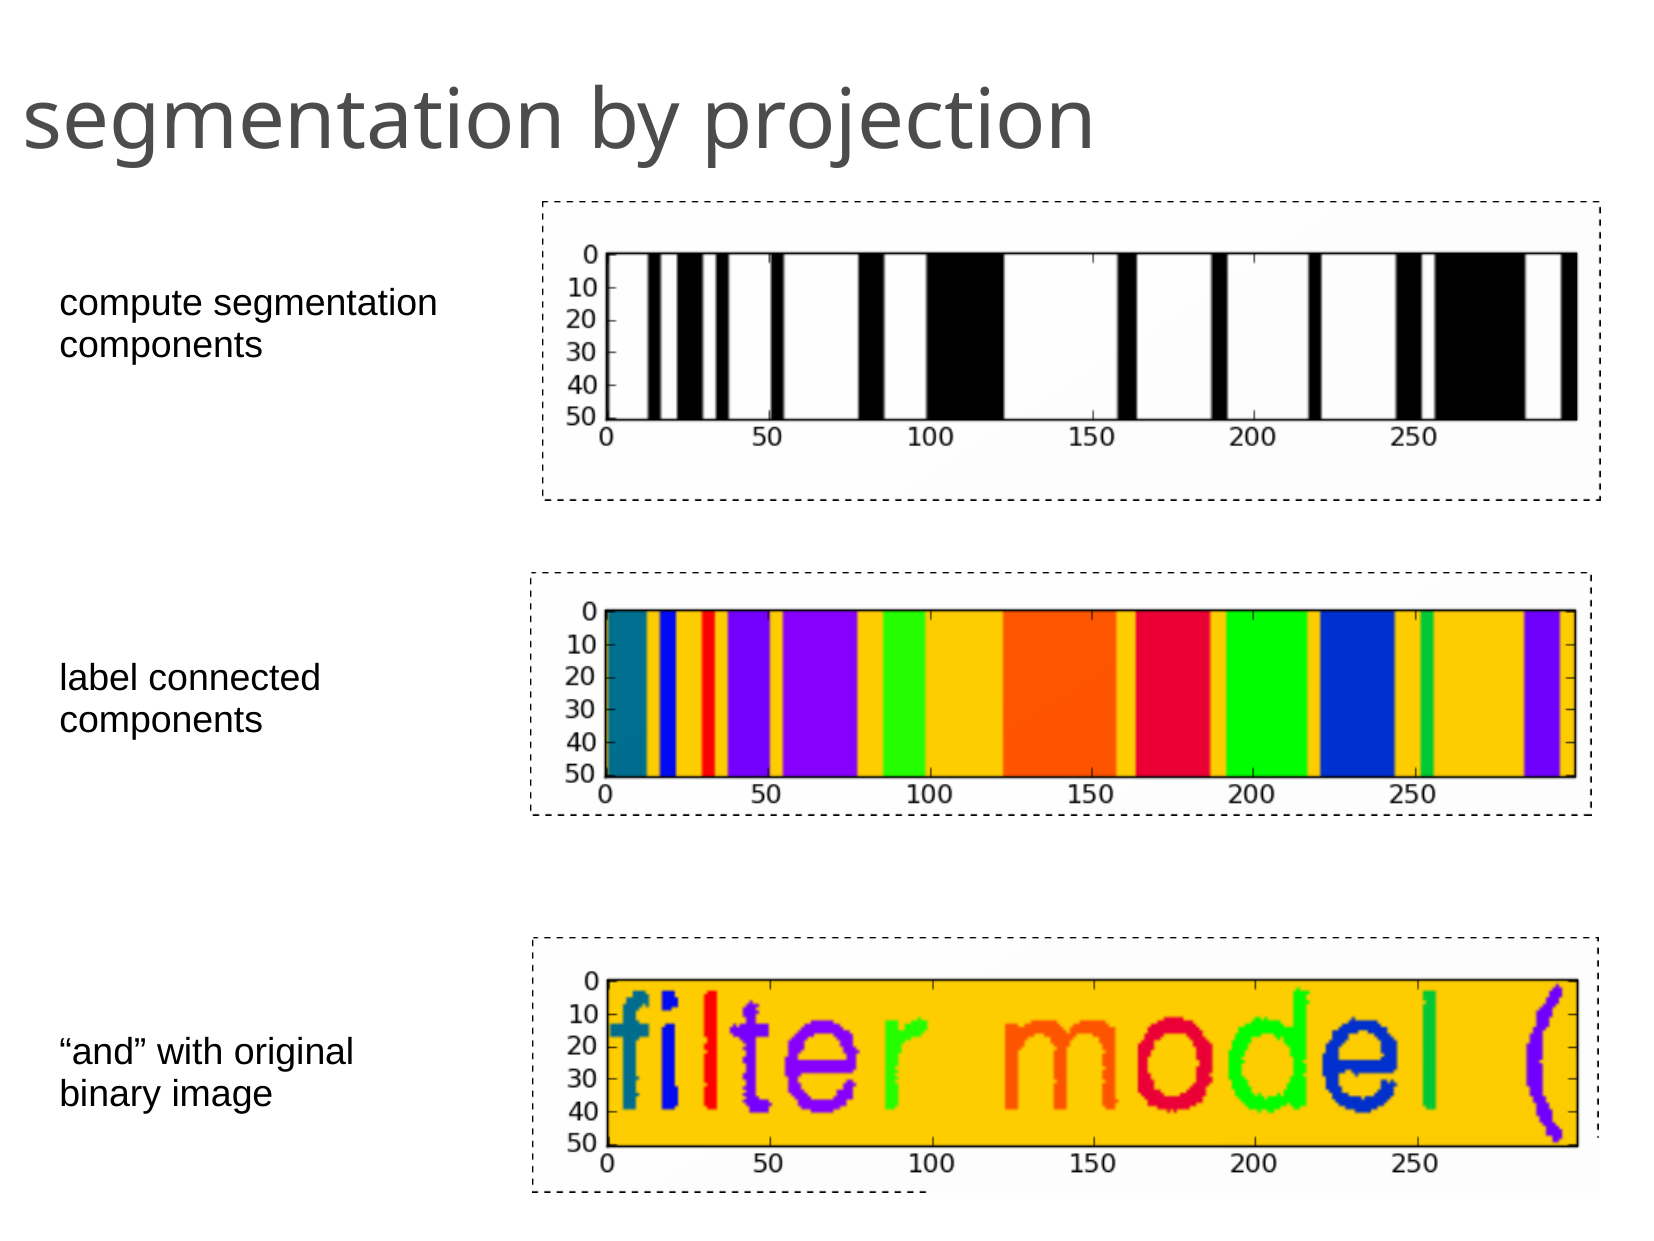

# segmentation by projection
compute segmentation
components
label connected
components
“and” with original
binary image